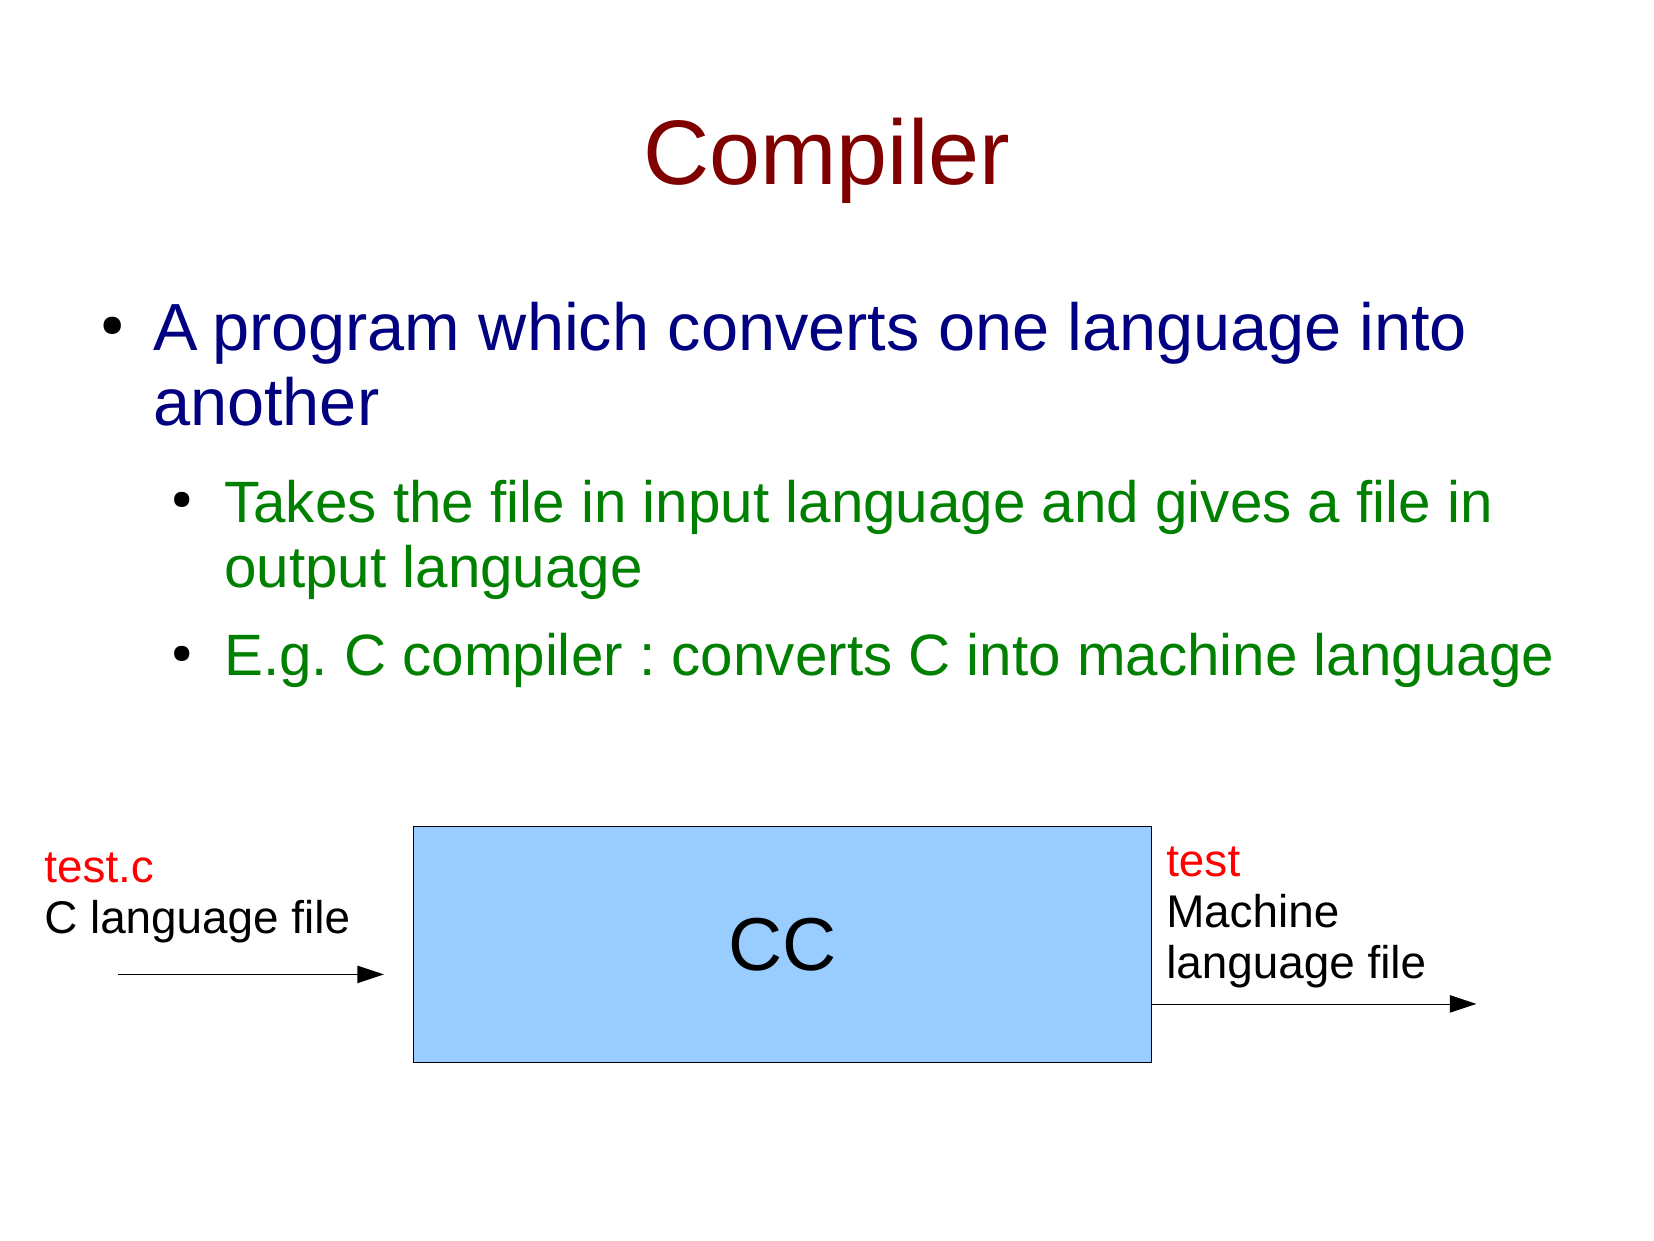

# Compiler
A program which converts one language into another
Takes the file in input language and gives a file in output language
E.g. C compiler : converts C into machine language
CC
test
Machine language file
test.c
C language file